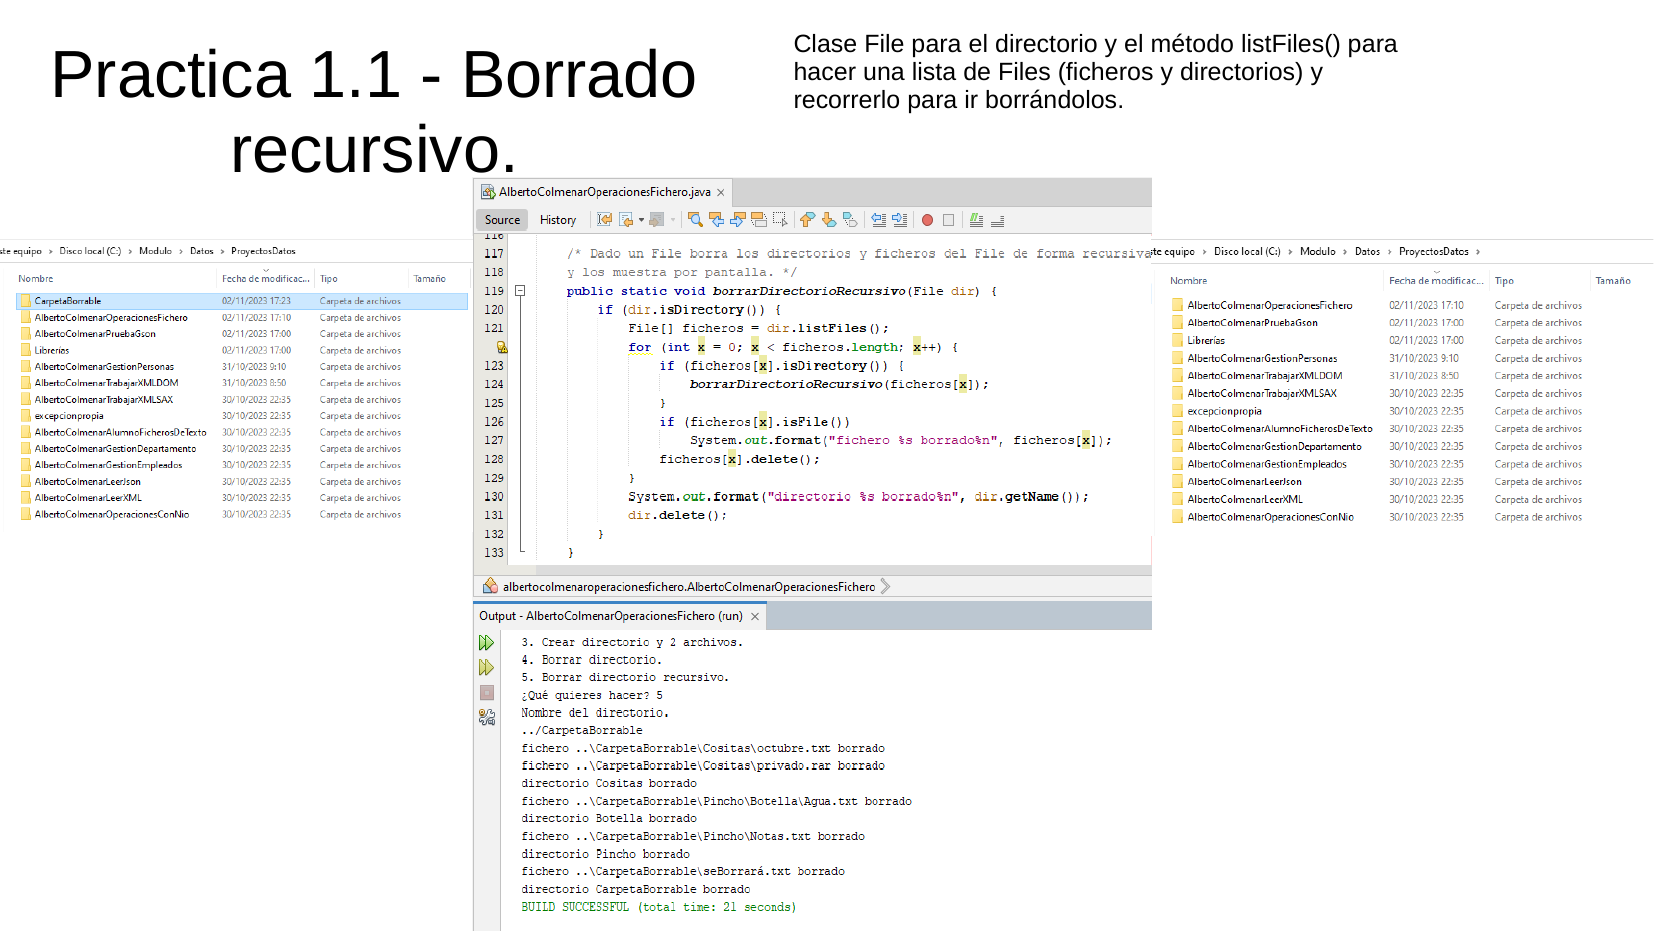

# Practica 1.1 - Borrado recursivo.
Clase File para el directorio y el método listFiles() para hacer una lista de Files (ficheros y directorios) y recorrerlo para ir borrándolos.